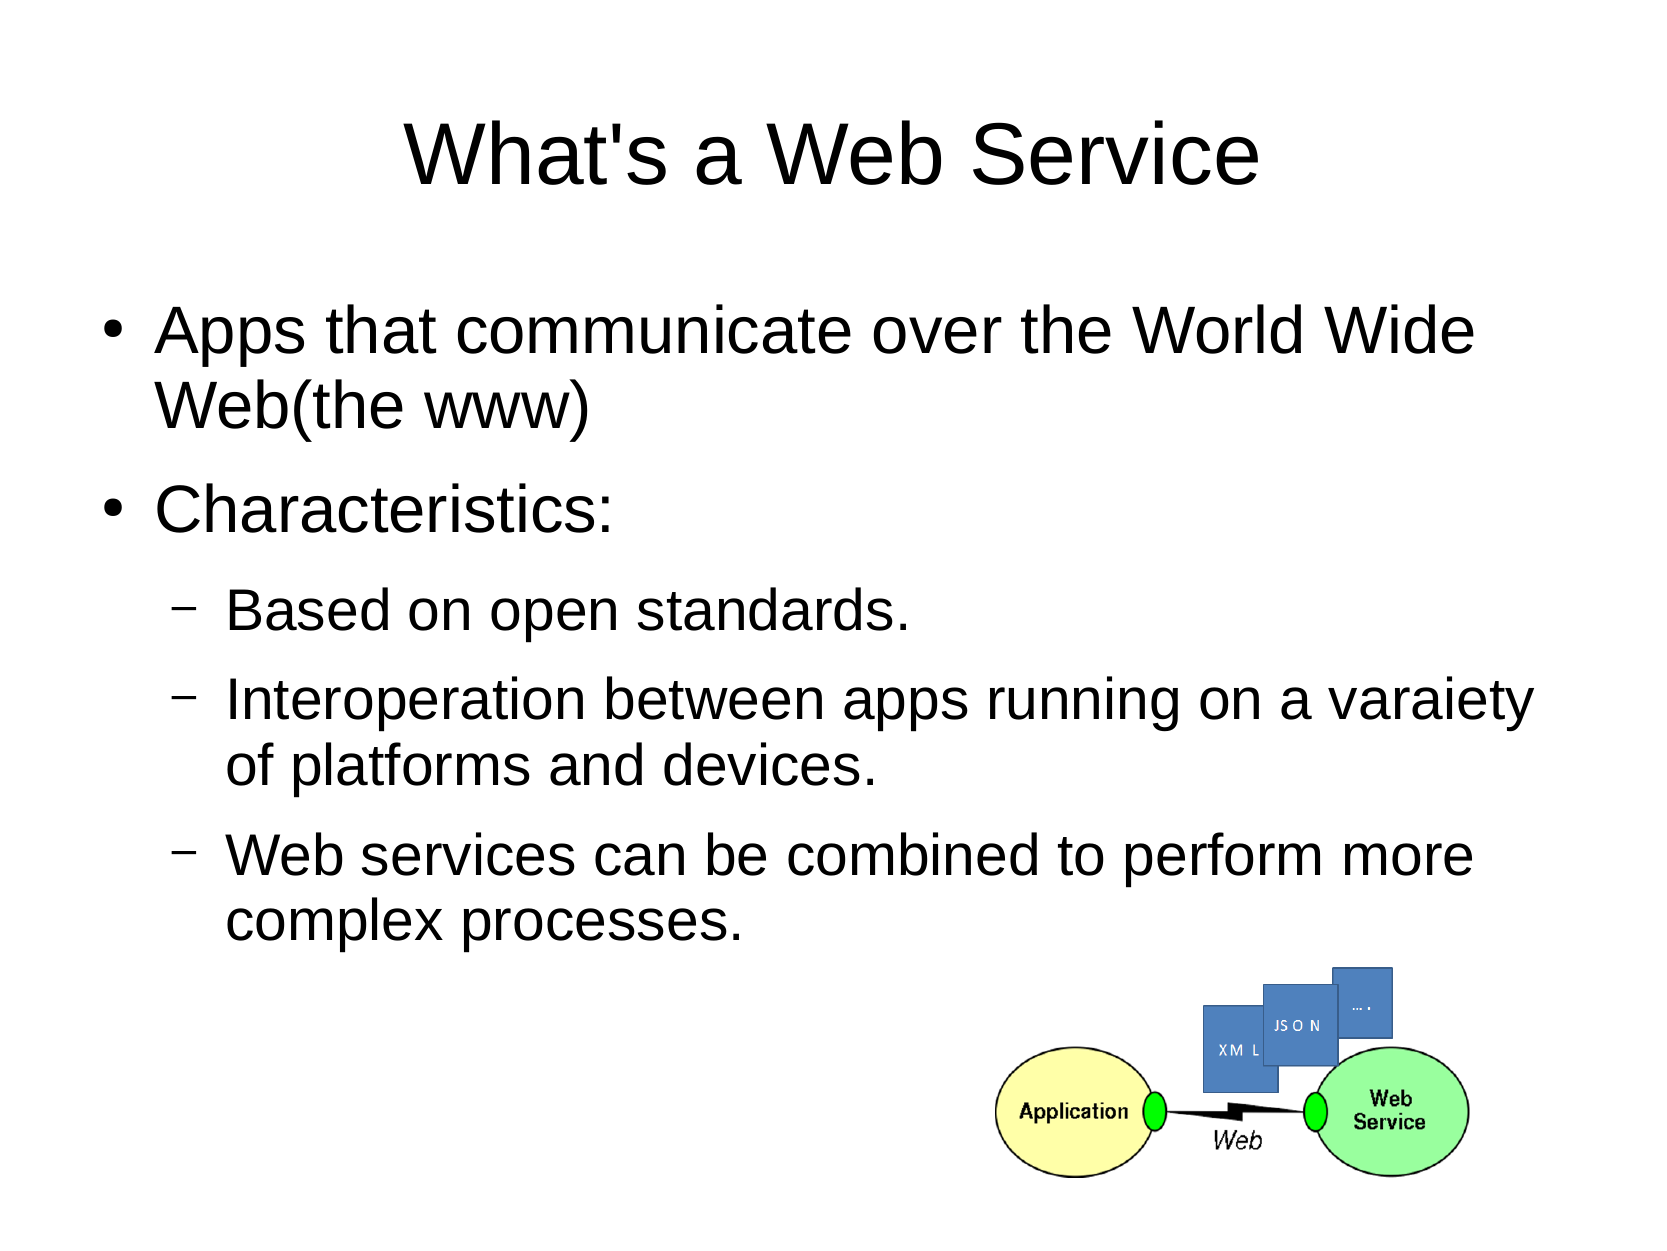

# What's a Web Service
Apps that communicate over the World Wide Web(the www)
Characteristics:
Based on open standards.
Interoperation between apps running on a varaiety of platforms and devices.
Web services can be combined to perform more complex processes.